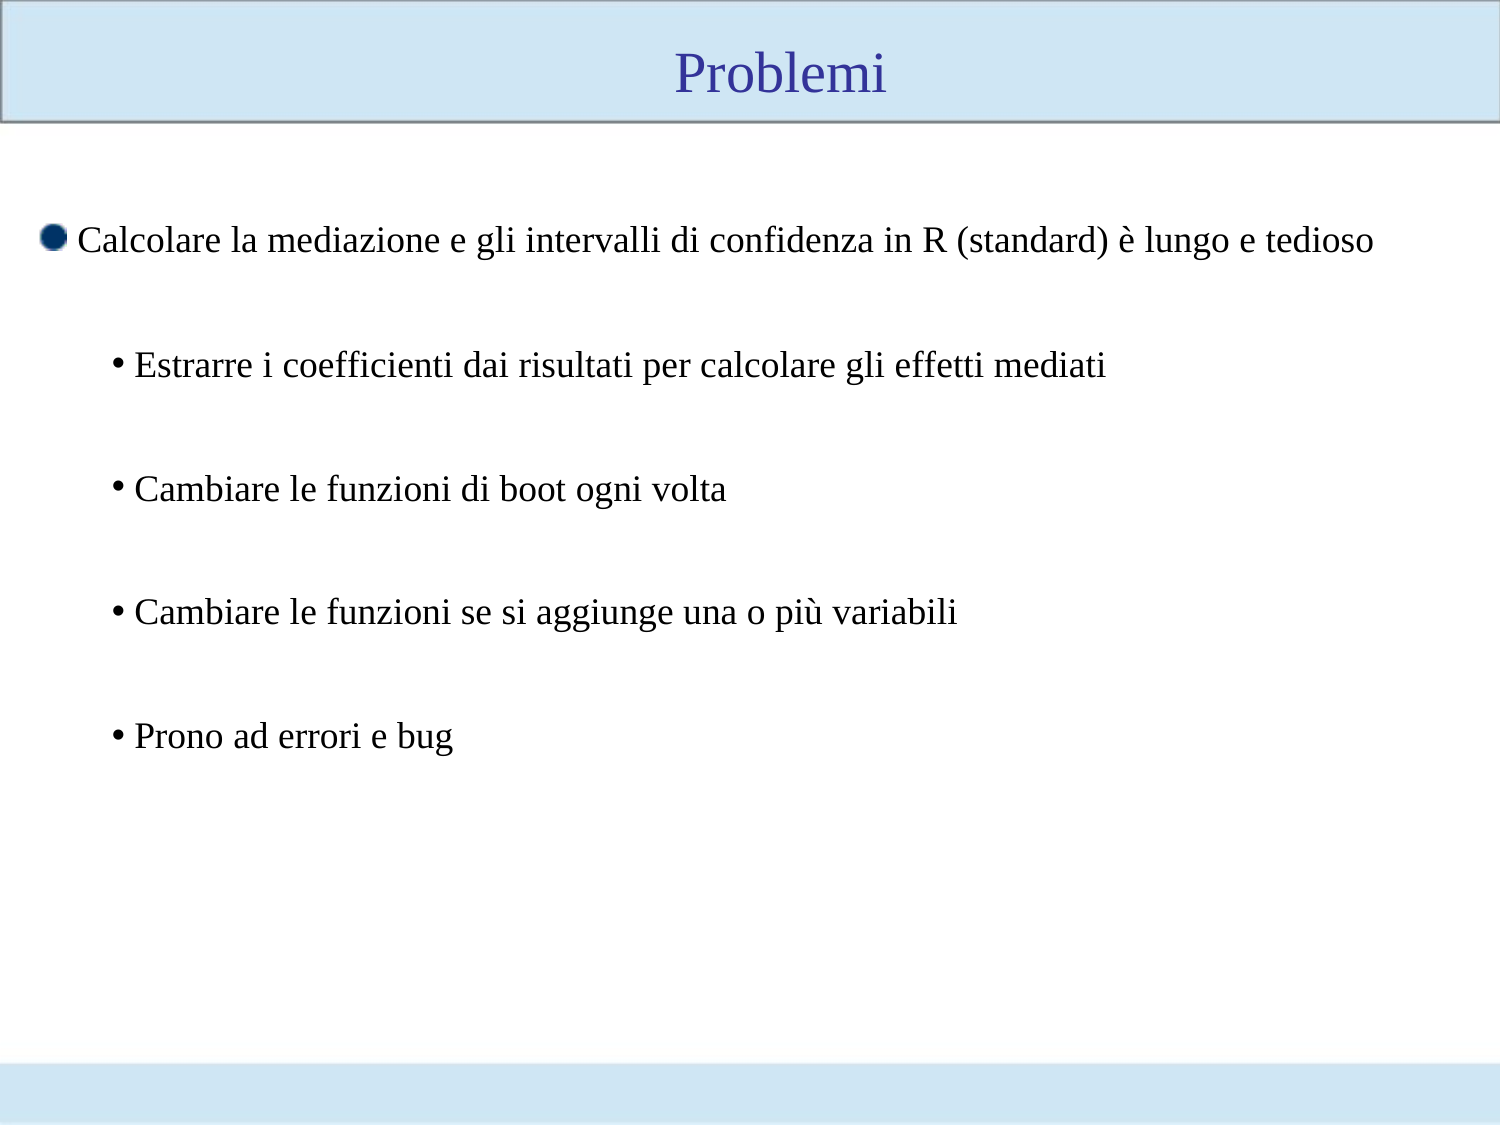

# Problemi
 Calcolare la mediazione e gli intervalli di confidenza in R (standard) è lungo e tedioso
 Estrarre i coefficienti dai risultati per calcolare gli effetti mediati
 Cambiare le funzioni di boot ogni volta
 Cambiare le funzioni se si aggiunge una o più variabili
 Prono ad errori e bug